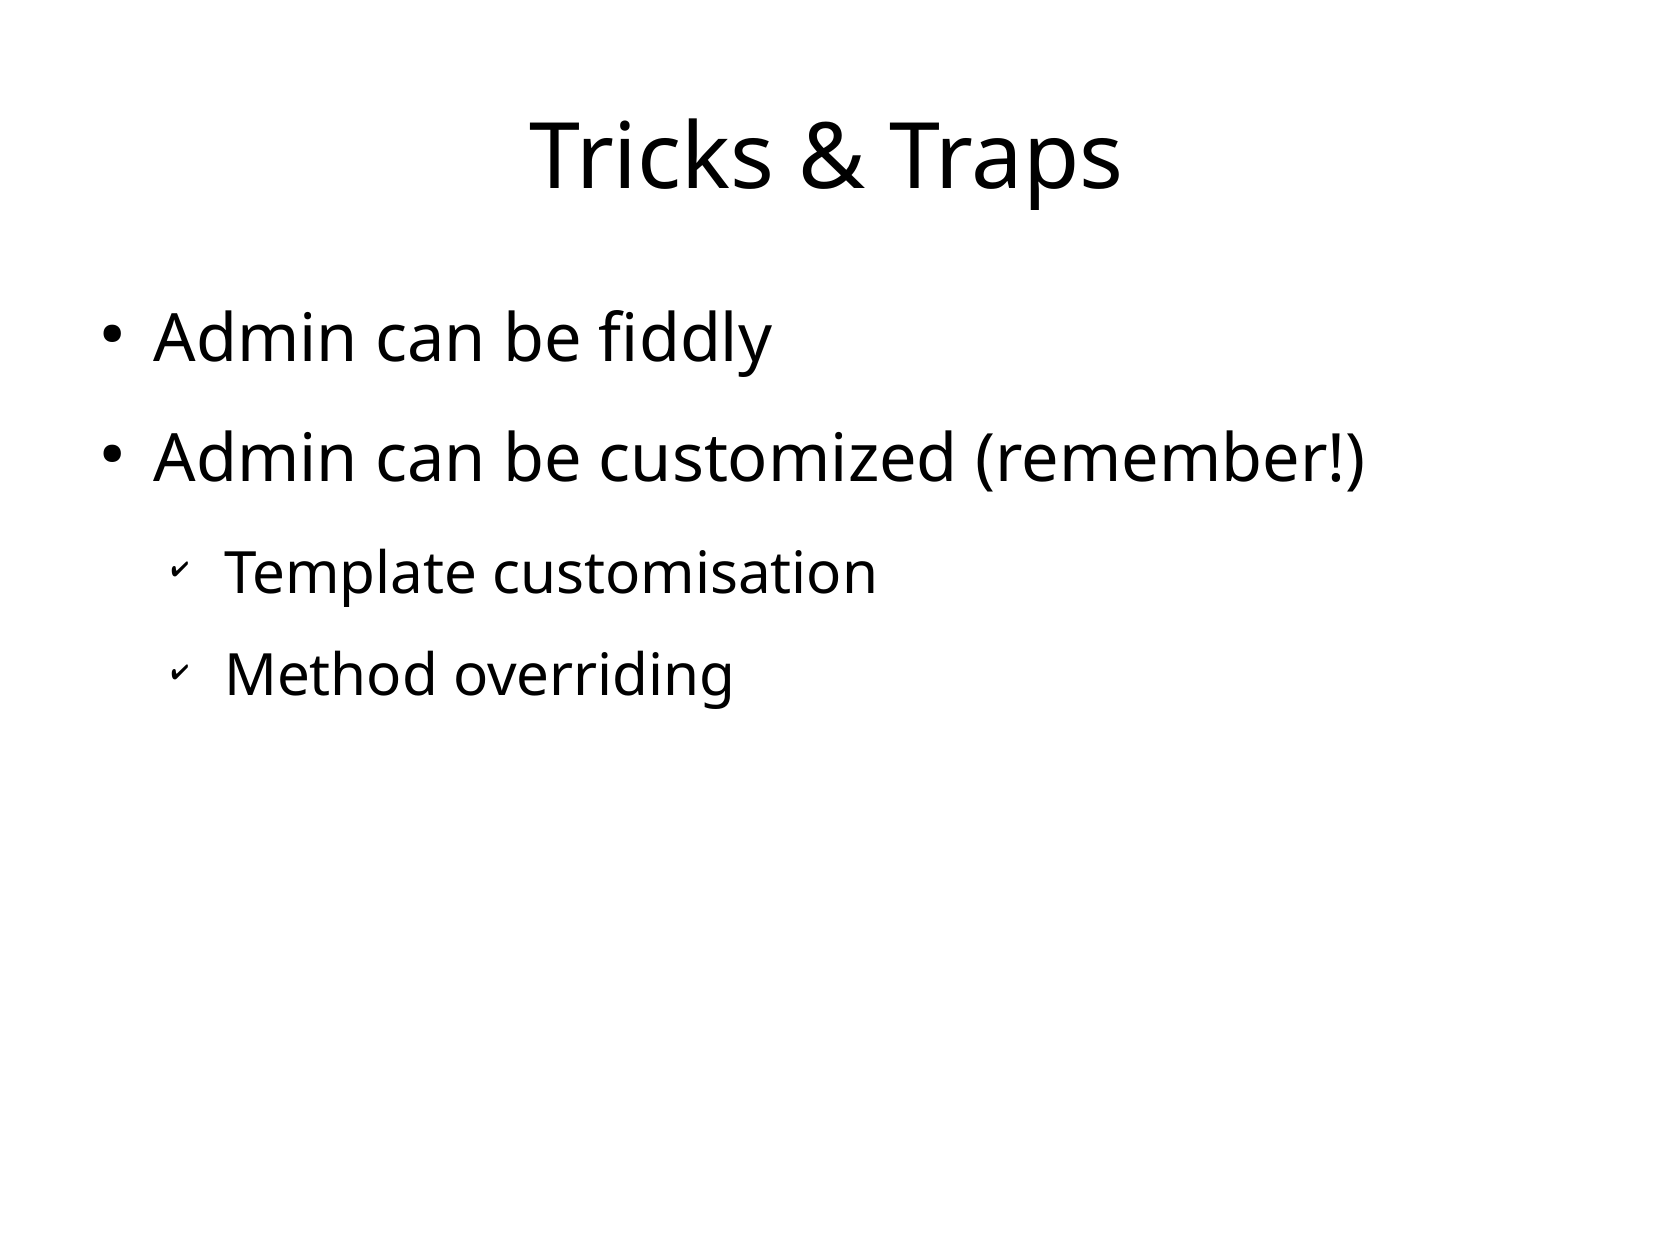

# Tricks & Traps
Admin can be fiddly
Admin can be customized (remember!)
Template customisation
Method overriding